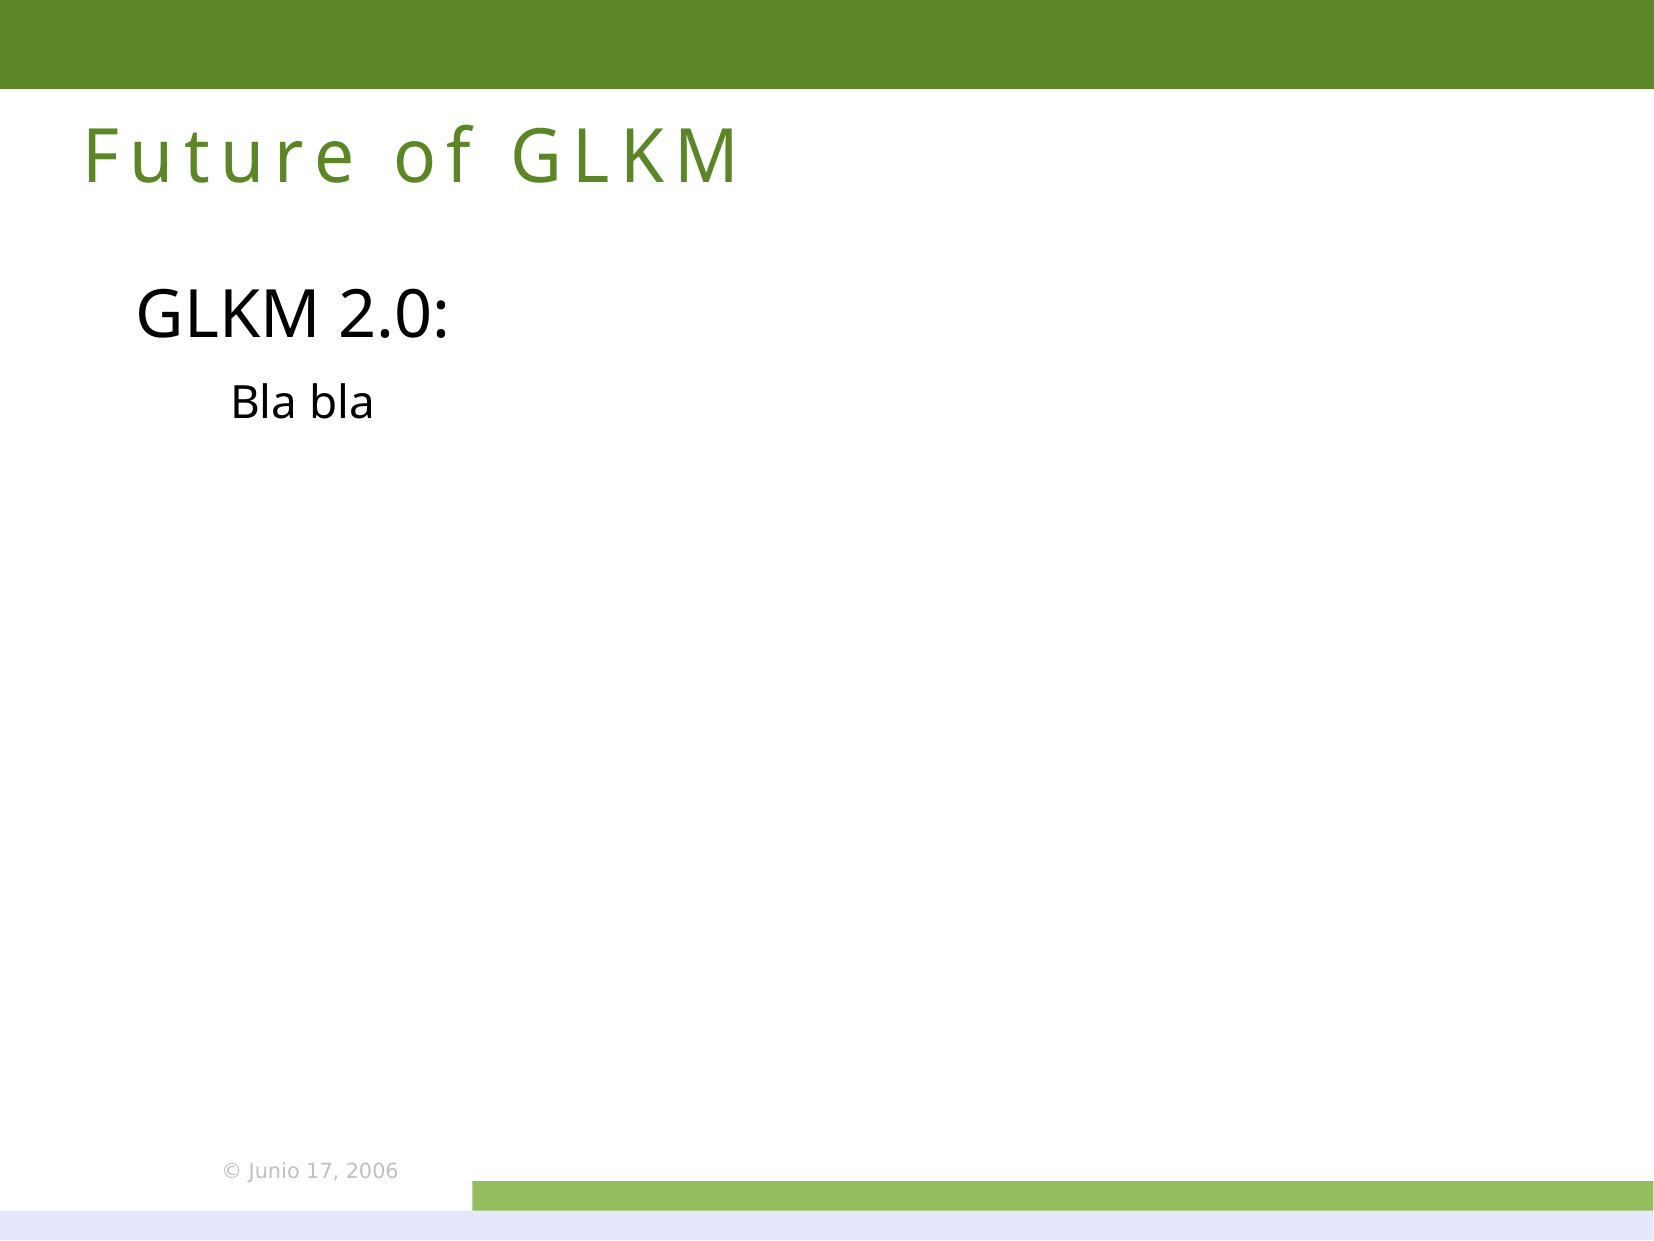

# Future of GLKM
GLKM 2.0:
Bla bla
© Junio 17, 2006